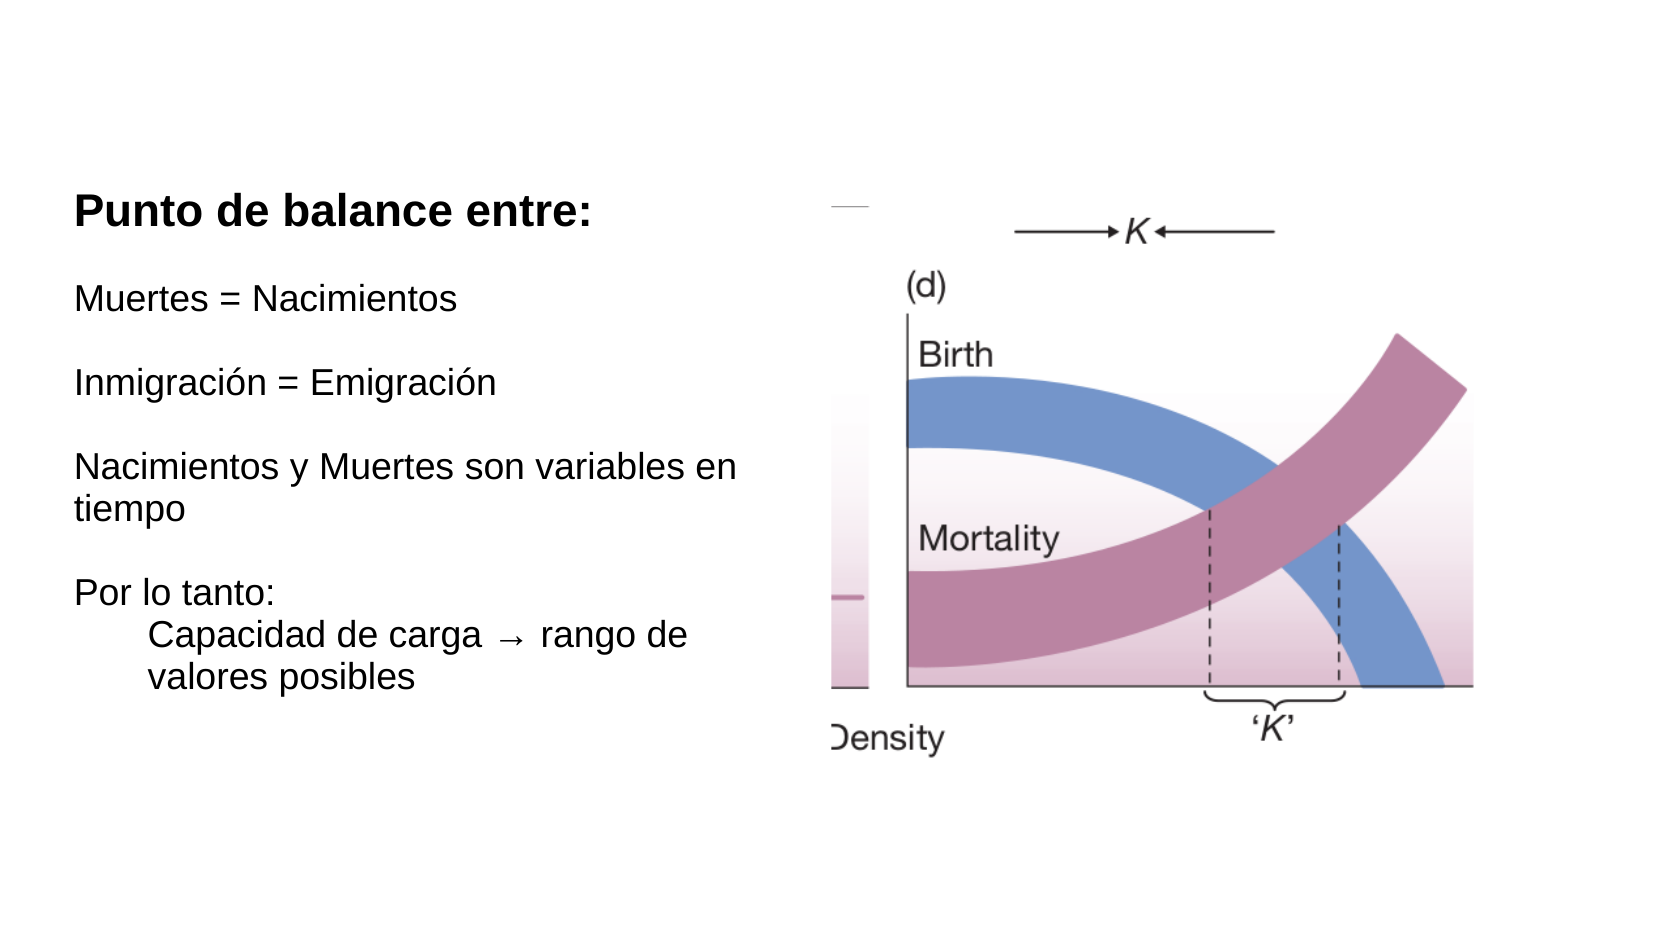

Punto de balance entre:
Muertes = Nacimientos
Inmigración = Emigración
Nacimientos y Muertes son variables en tiempo
Por lo tanto:
	Capacidad de carga → rango de 		valores posibles